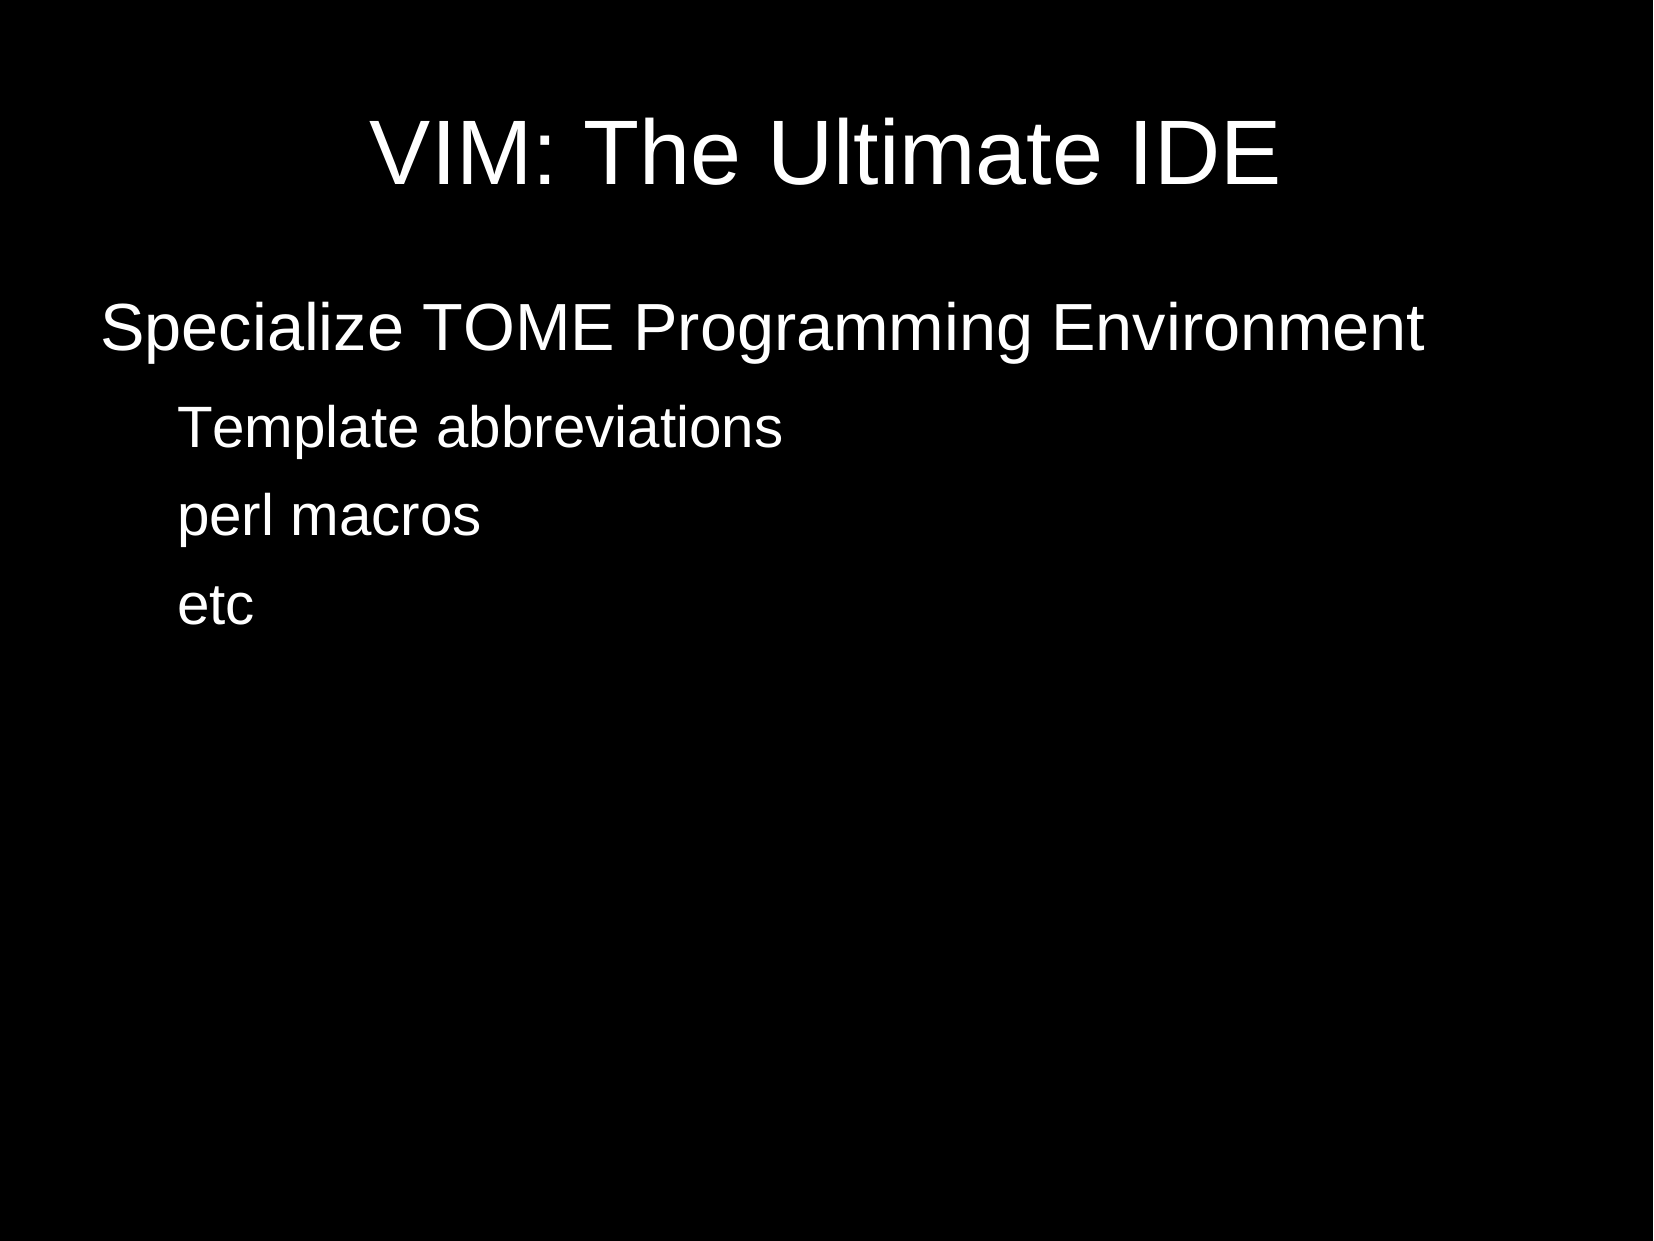

# VIM: The Ultimate IDE
Specialize TOME Programming Environment
Template abbreviations
perl macros
etc